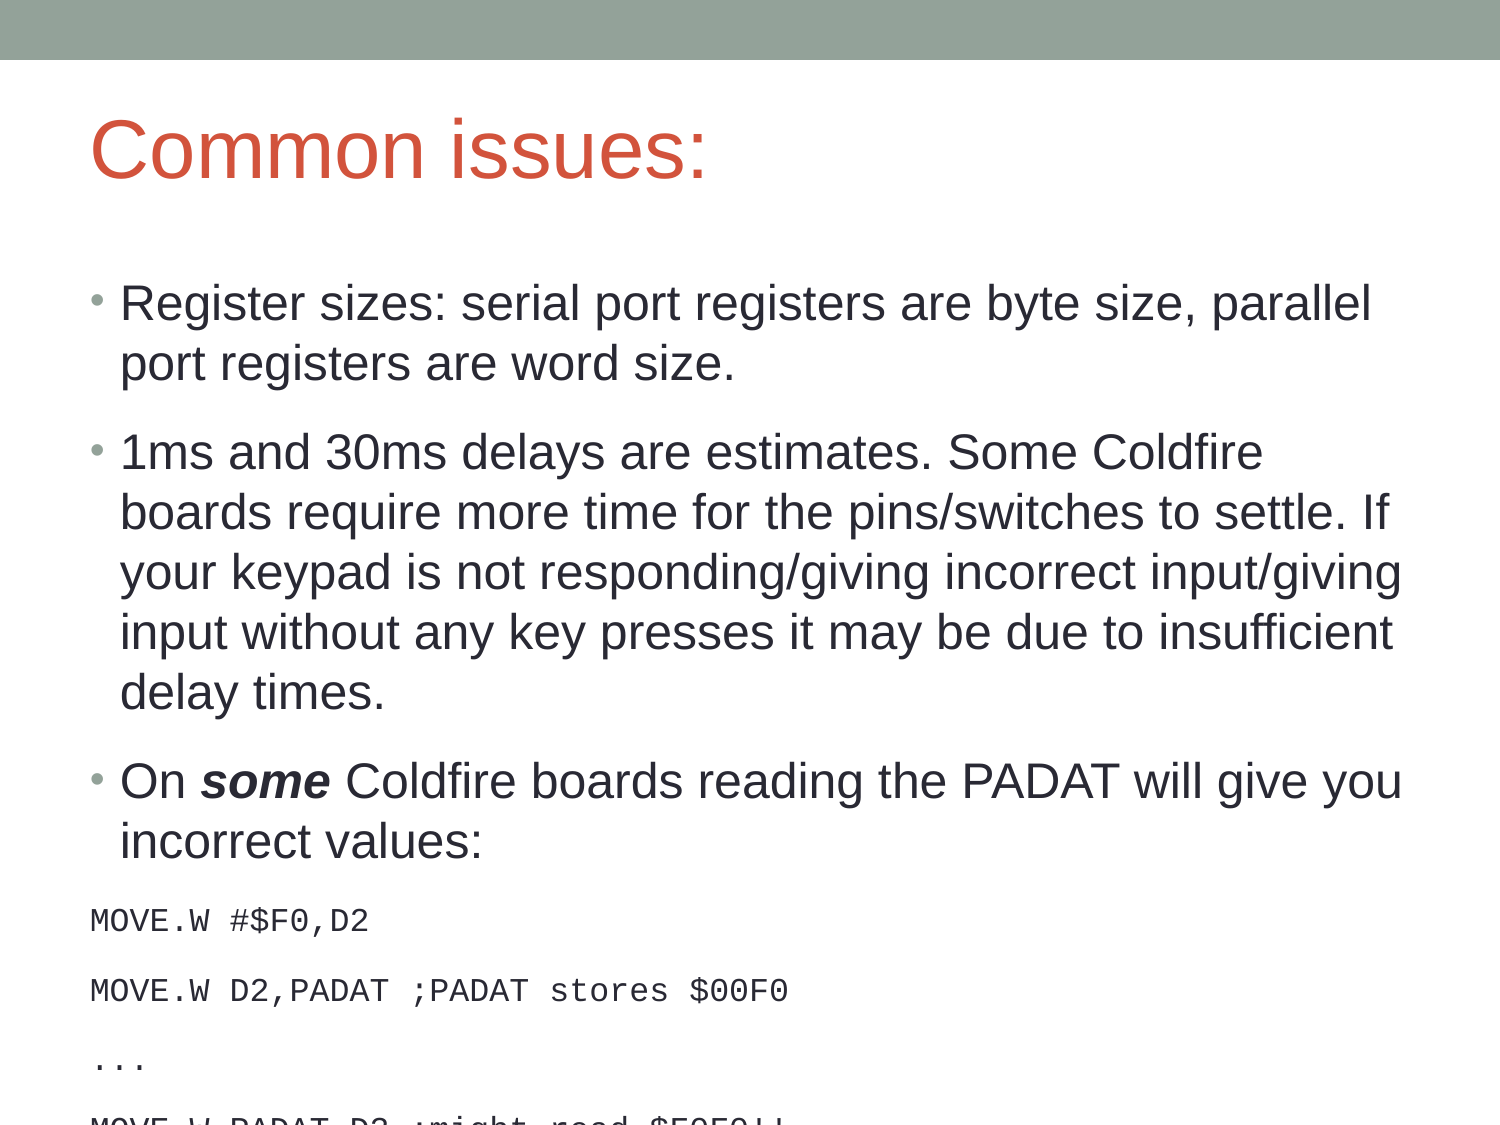

# Common issues:
Register sizes: serial port registers are byte size, parallel port registers are word size.
1ms and 30ms delays are estimates. Some Coldfire boards require more time for the pins/switches to settle. If your keypad is not responding/giving incorrect input/giving input without any key presses it may be due to insufficient delay times.
On some Coldfire boards reading the PADAT will give you incorrect values:
MOVE.W #$F0,D2
MOVE.W D2,PADAT ;PADAT stores $00F0
...
MOVE.W PADAT,D3 ;might read $F0F0!!
Mask the bits you don’t care about with the AND command:
AND.L $00FF,D3 ; eliminates bytes [3:1] of D3